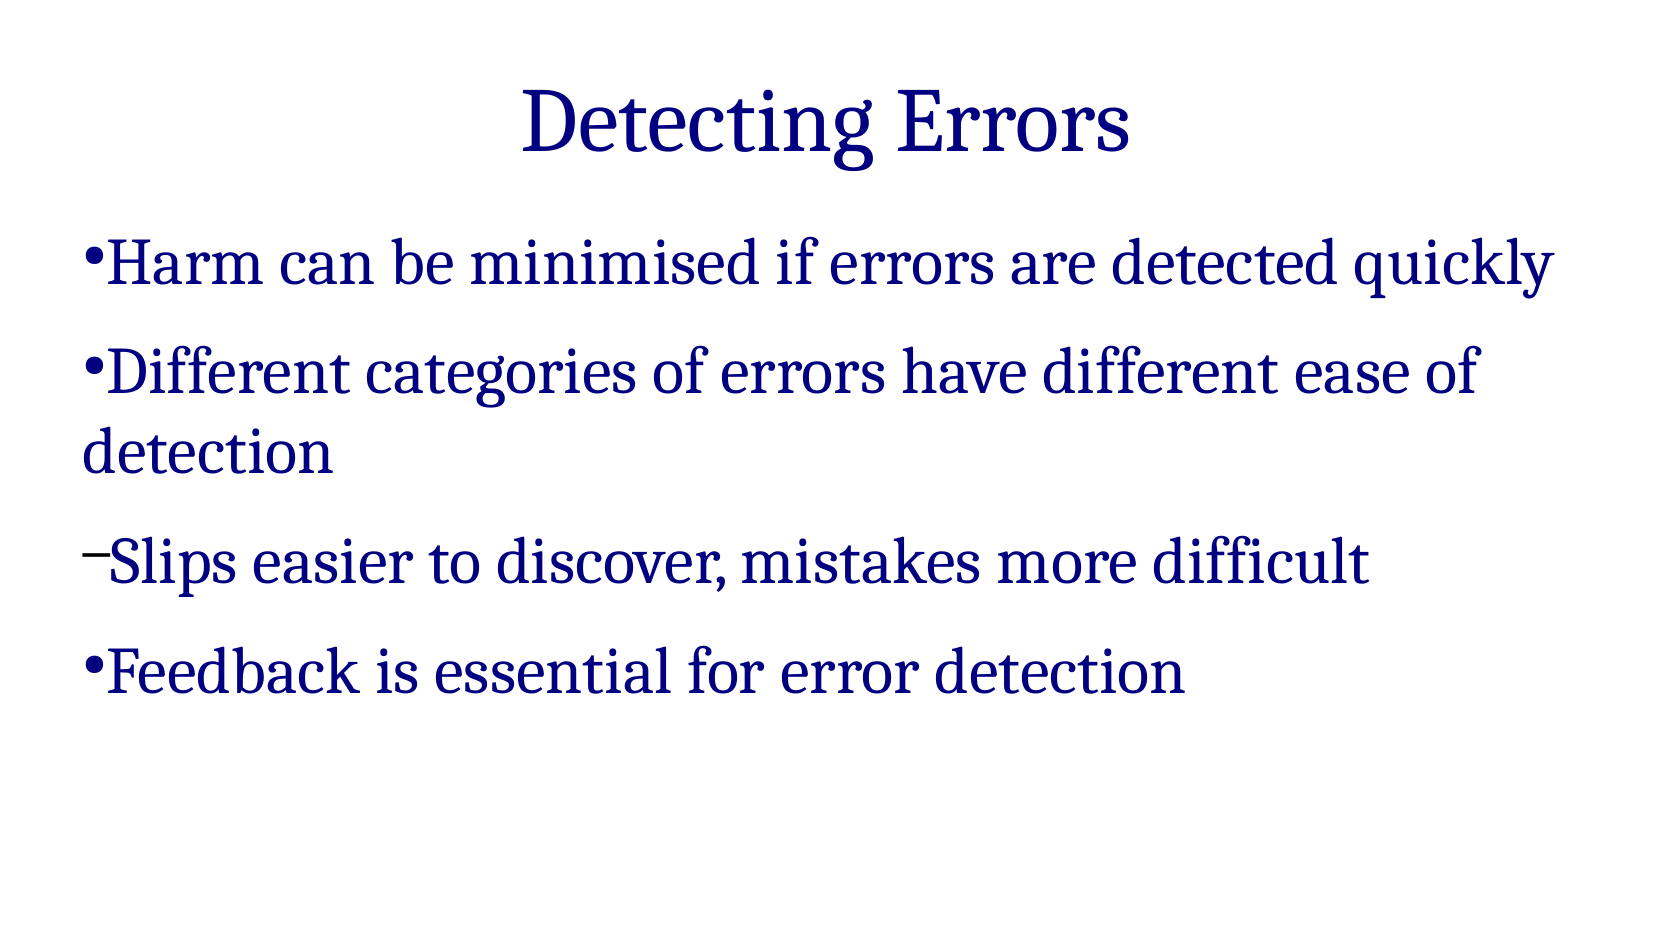

# Detecting Errors
Harm can be minimised if errors are detected quickly
Different categories of errors have different ease of detection
Slips easier to discover, mistakes more difficult
Feedback is essential for error detection